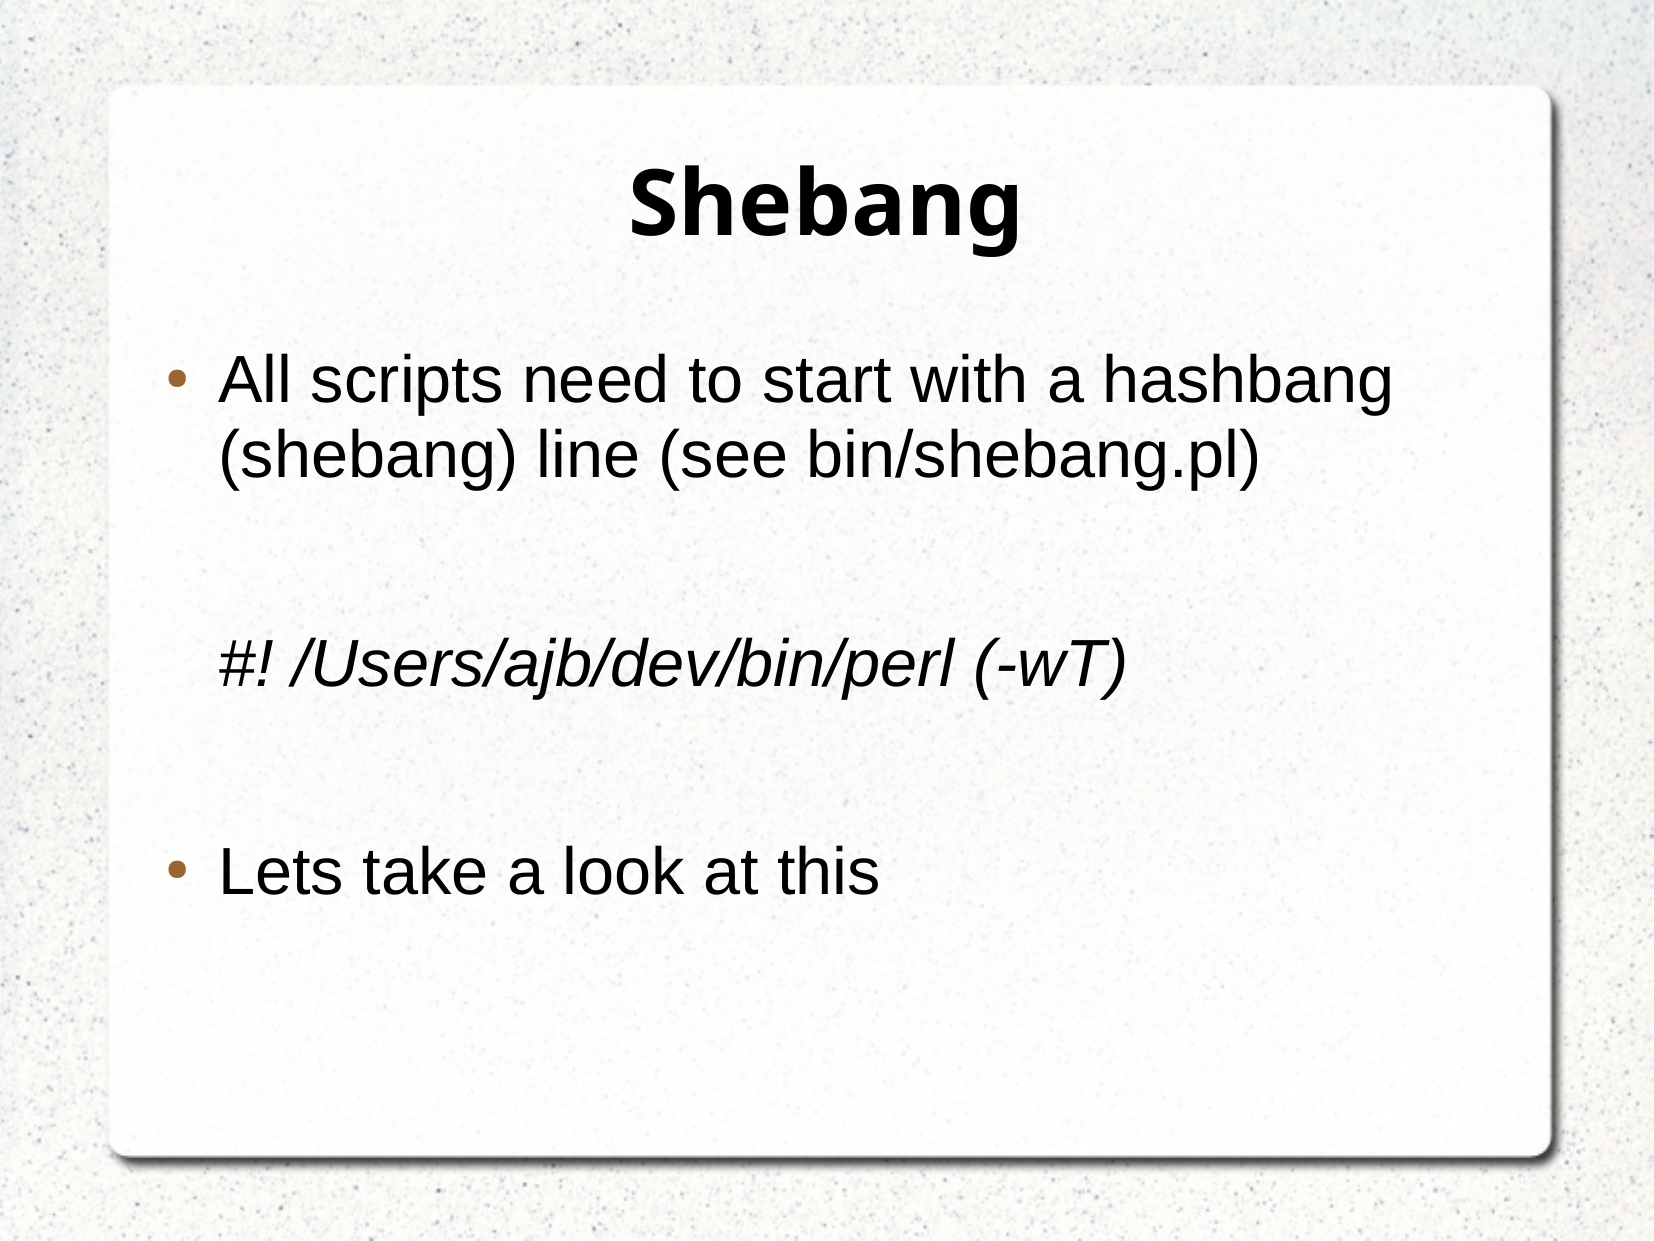

# Shebang
All scripts need to start with a hashbang (shebang) line (see bin/shebang.pl)
#! /Users/ajb/dev/bin/perl (-wT)
Lets take a look at this